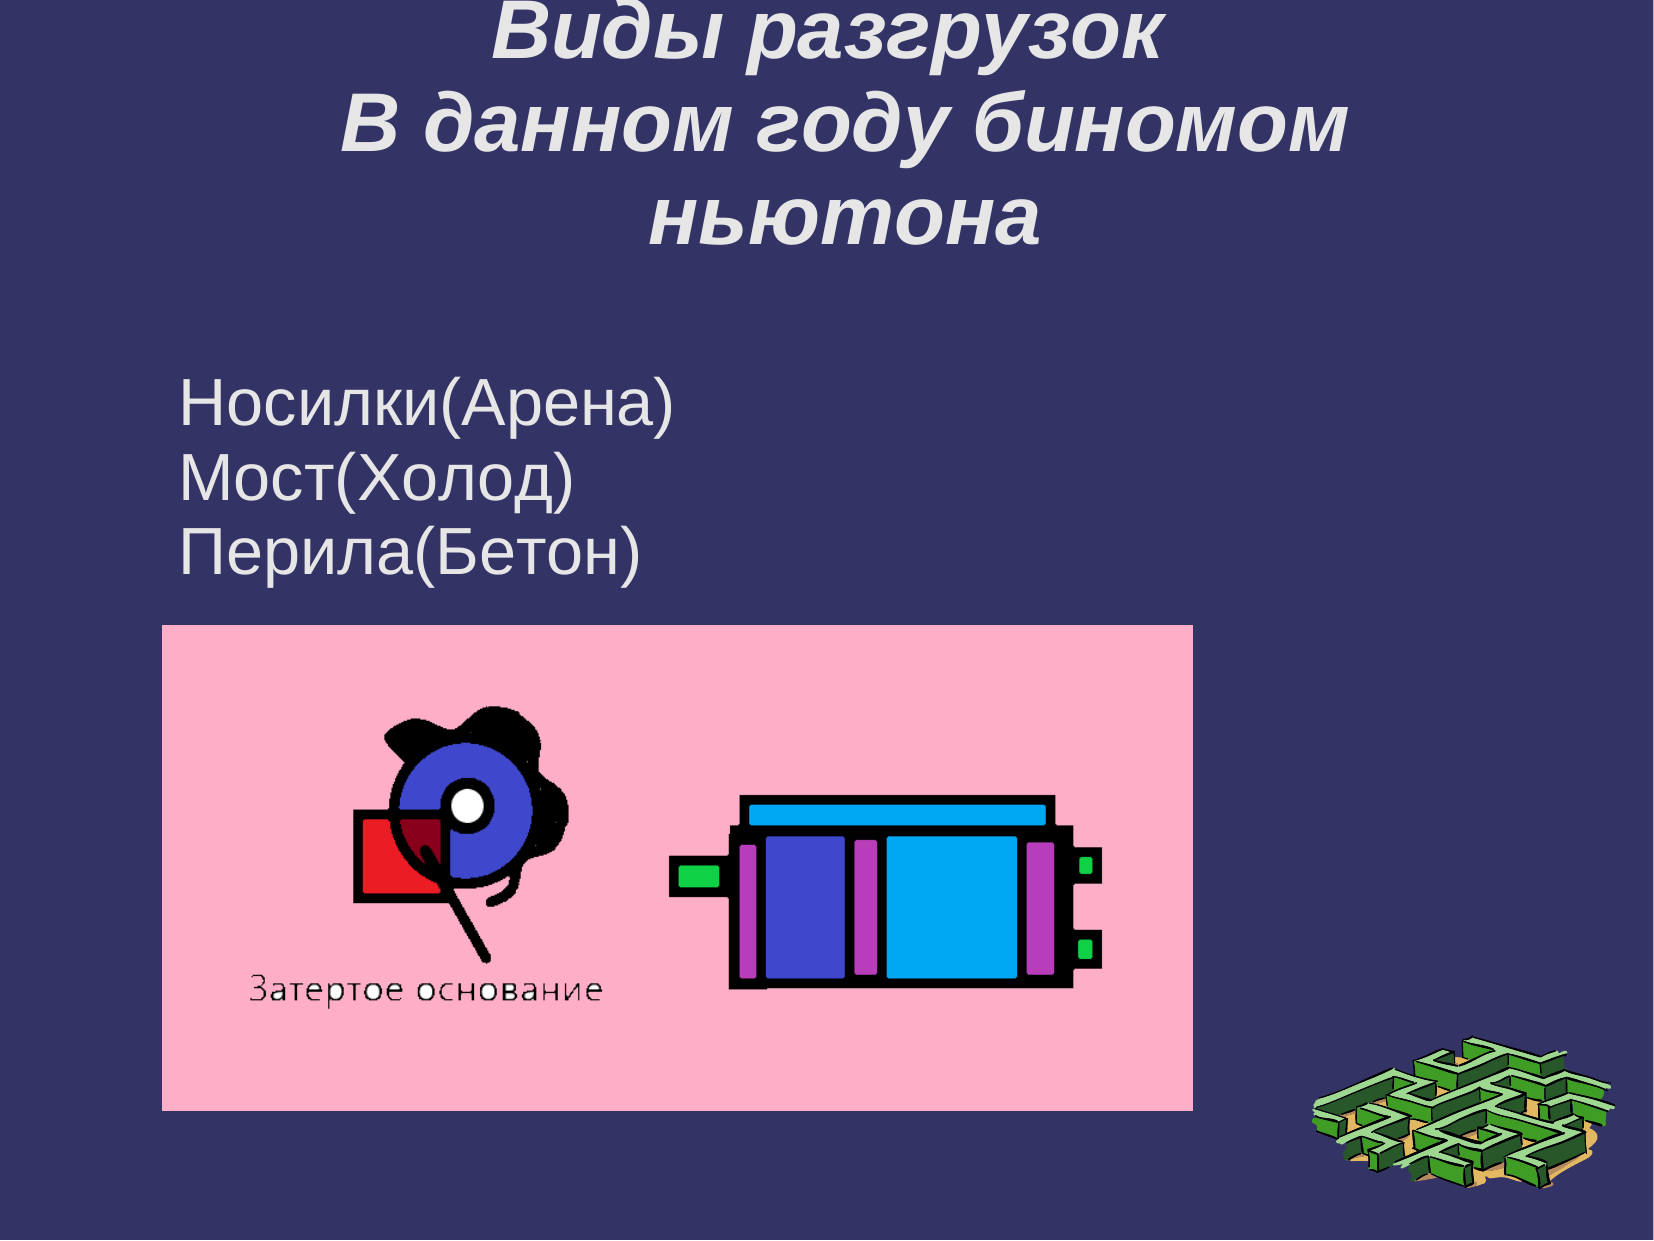

# Виды разгрузок В данном году биномом ньютона
Носилки(Арена)
Мост(Холод)
Перила(Бетон)